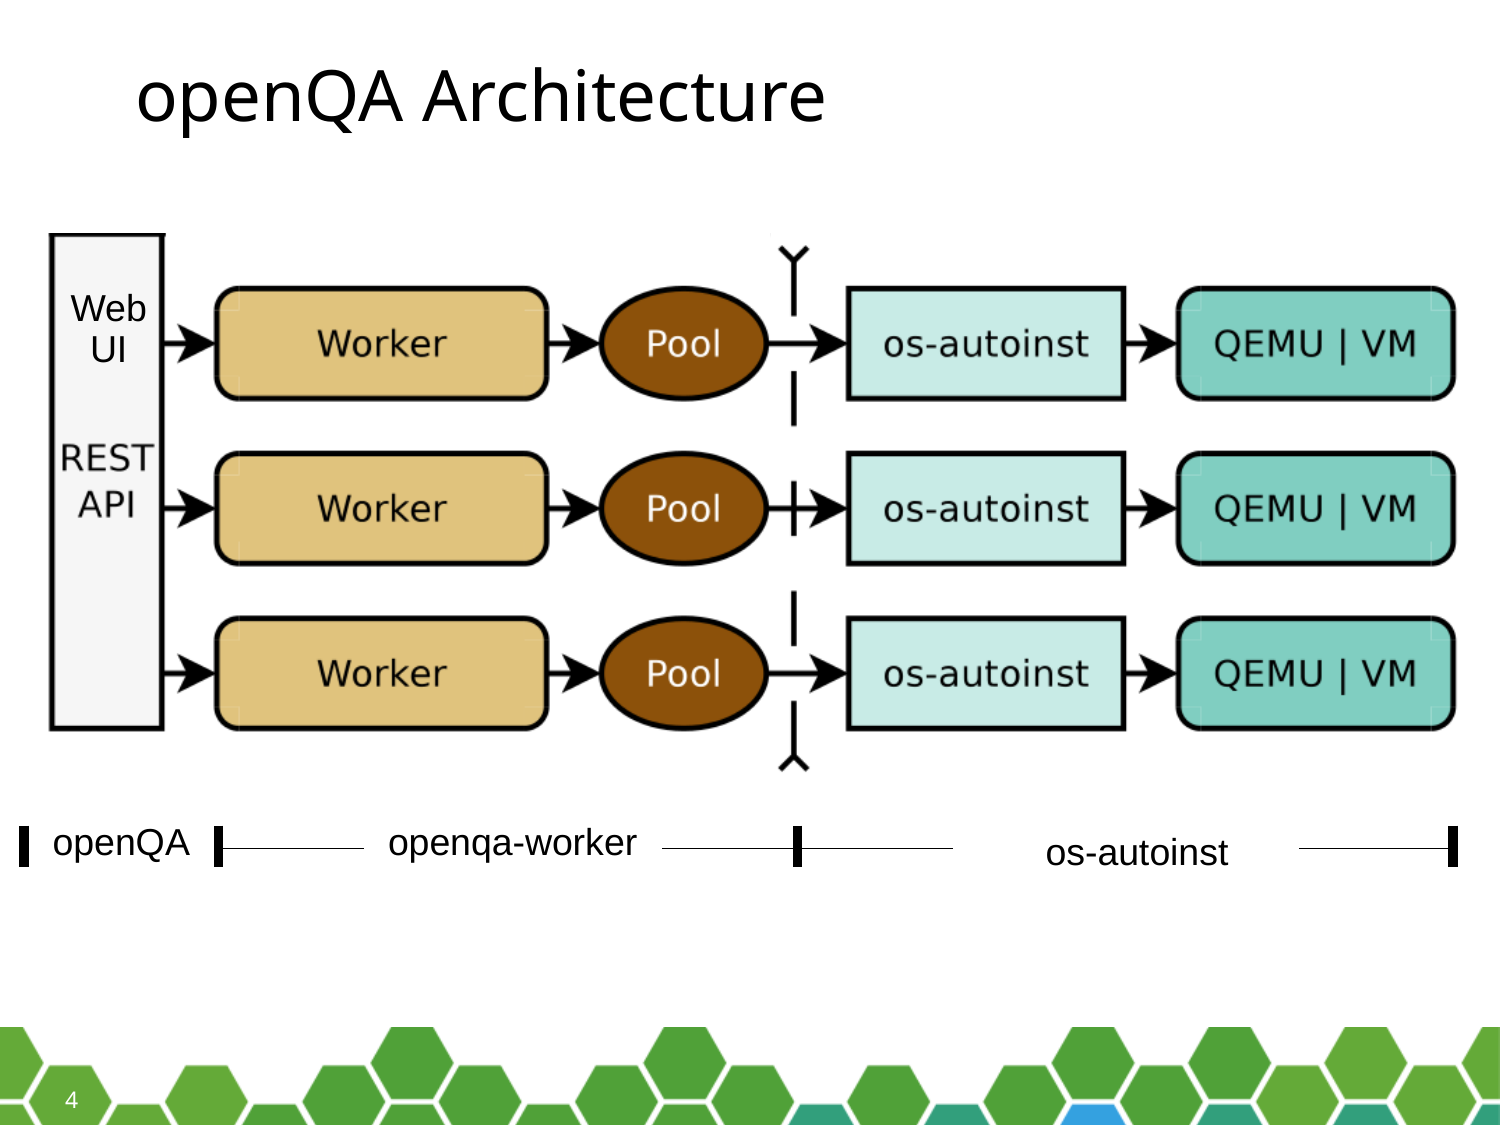

# openQA Architecture
Web
UI
openQA
openqa-worker
os-autoinst